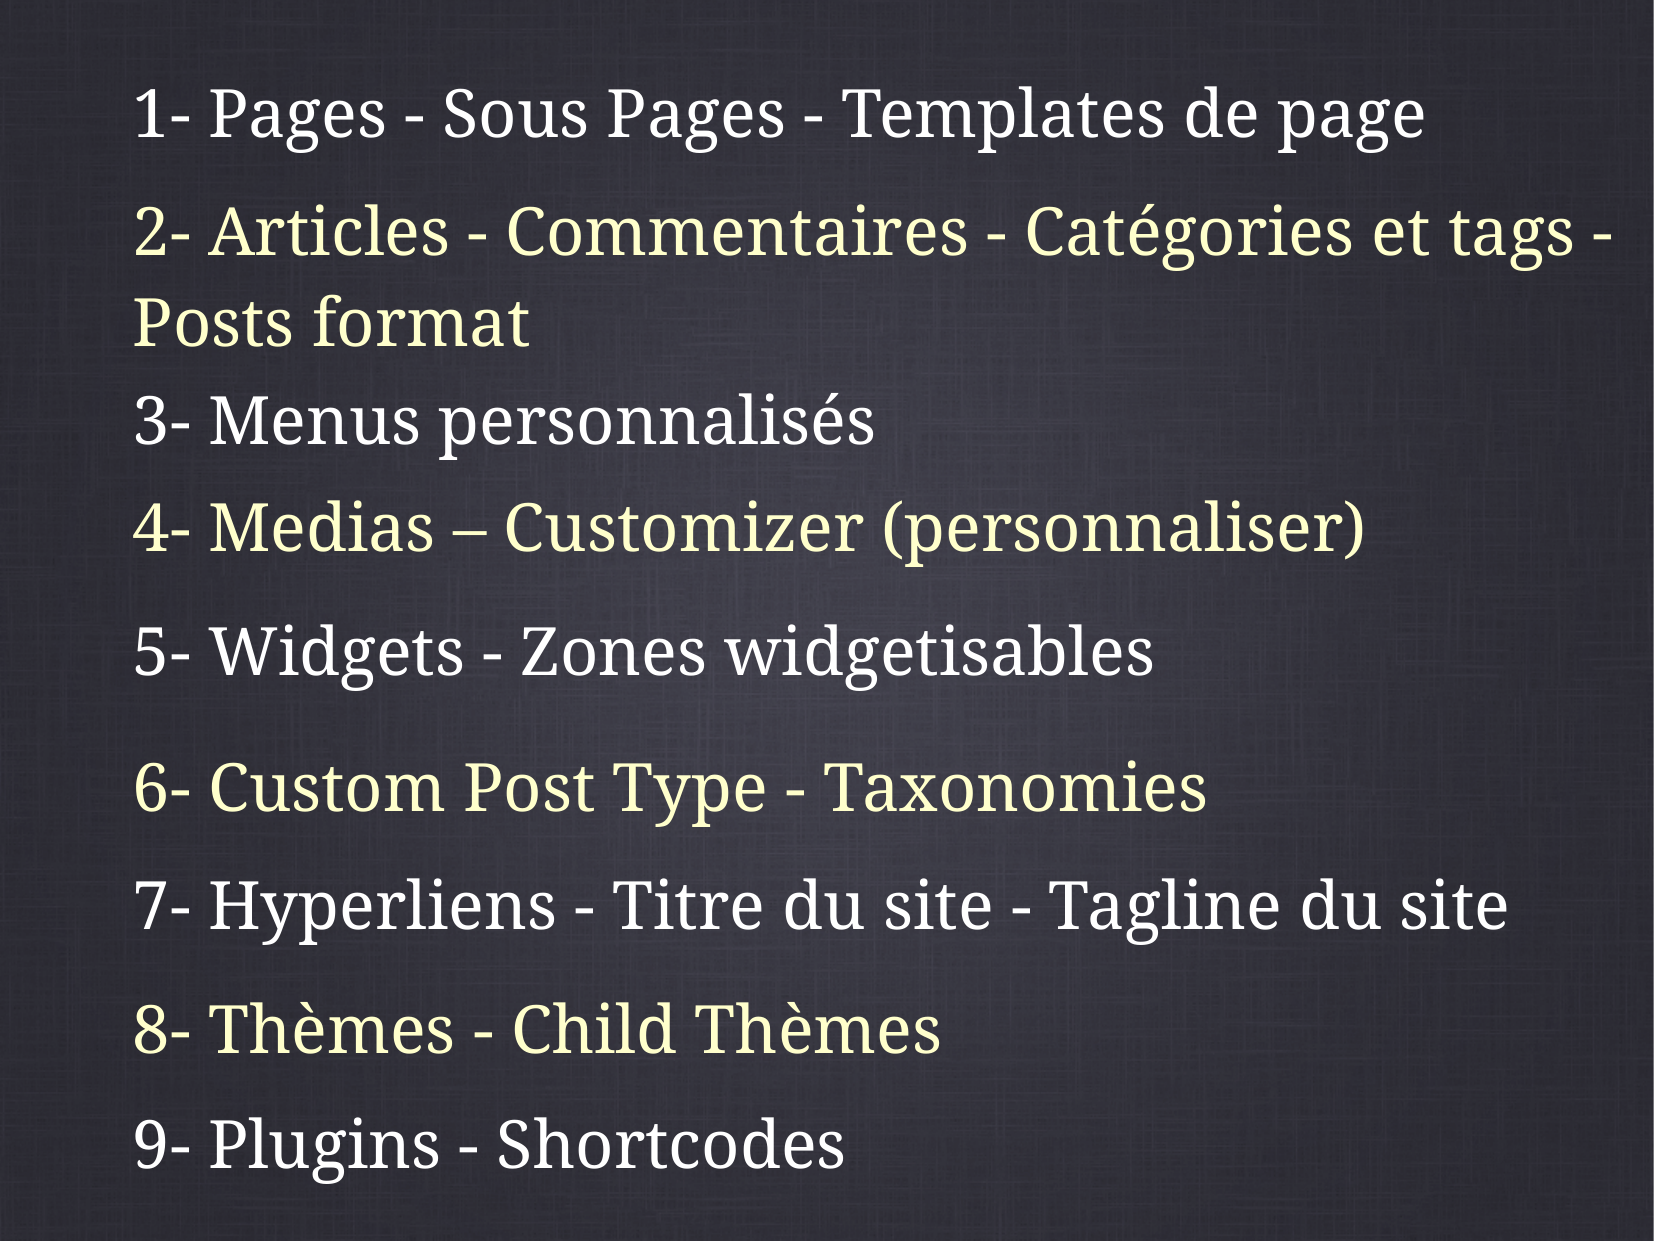

1- Pages - Sous Pages - Templates de page
2- Articles - Commentaires - Catégories et tags - Posts format
3- Menus personnalisés
4- Medias – Customizer (personnaliser)
5- Widgets - Zones widgetisables
6- Custom Post Type - Taxonomies
7- Hyperliens - Titre du site - Tagline du site
8- Thèmes - Child Thèmes
9- Plugins - Shortcodes